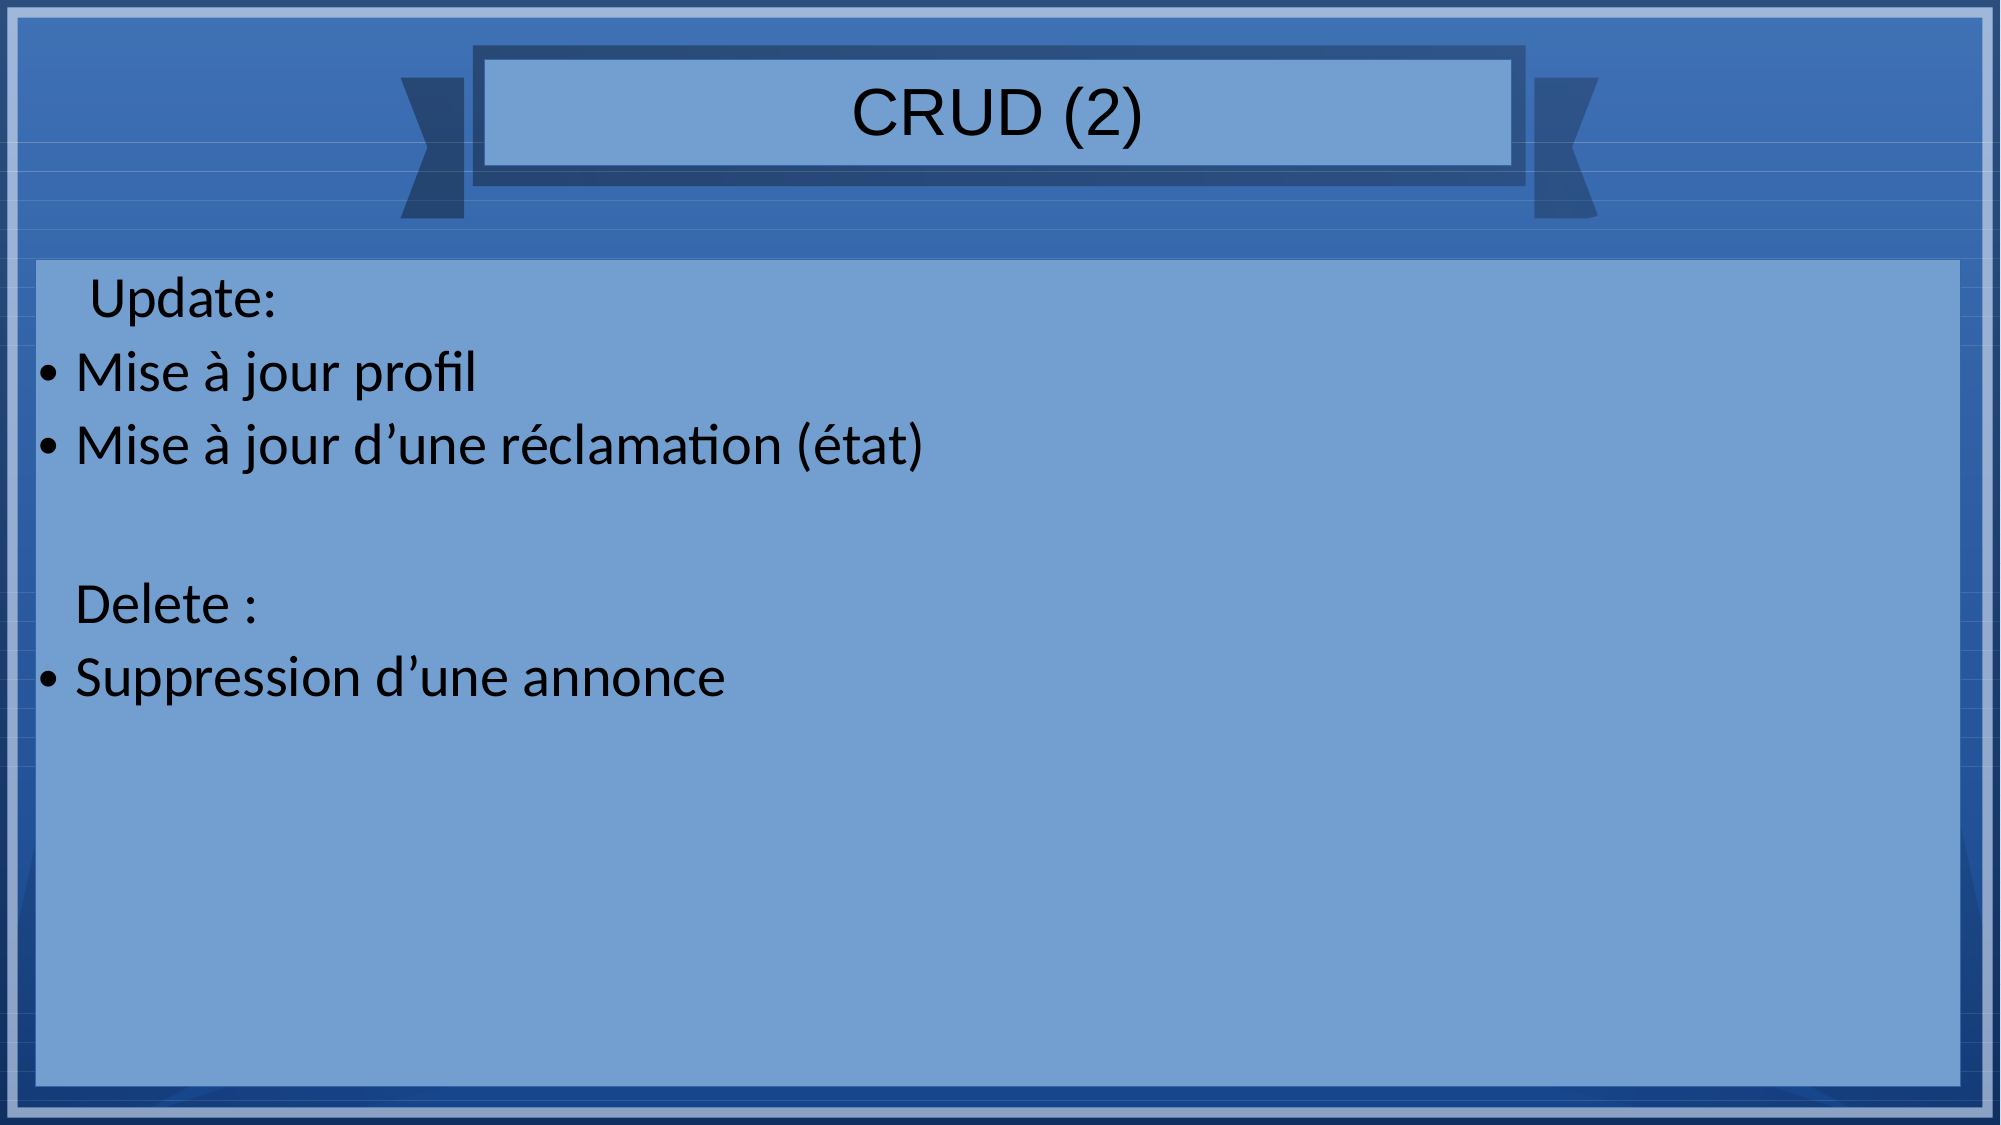

CRUD (2)
 Update:
Mise à jour profil
Mise à jour d’une réclamation (état)
Delete :
Suppression d’une annonce